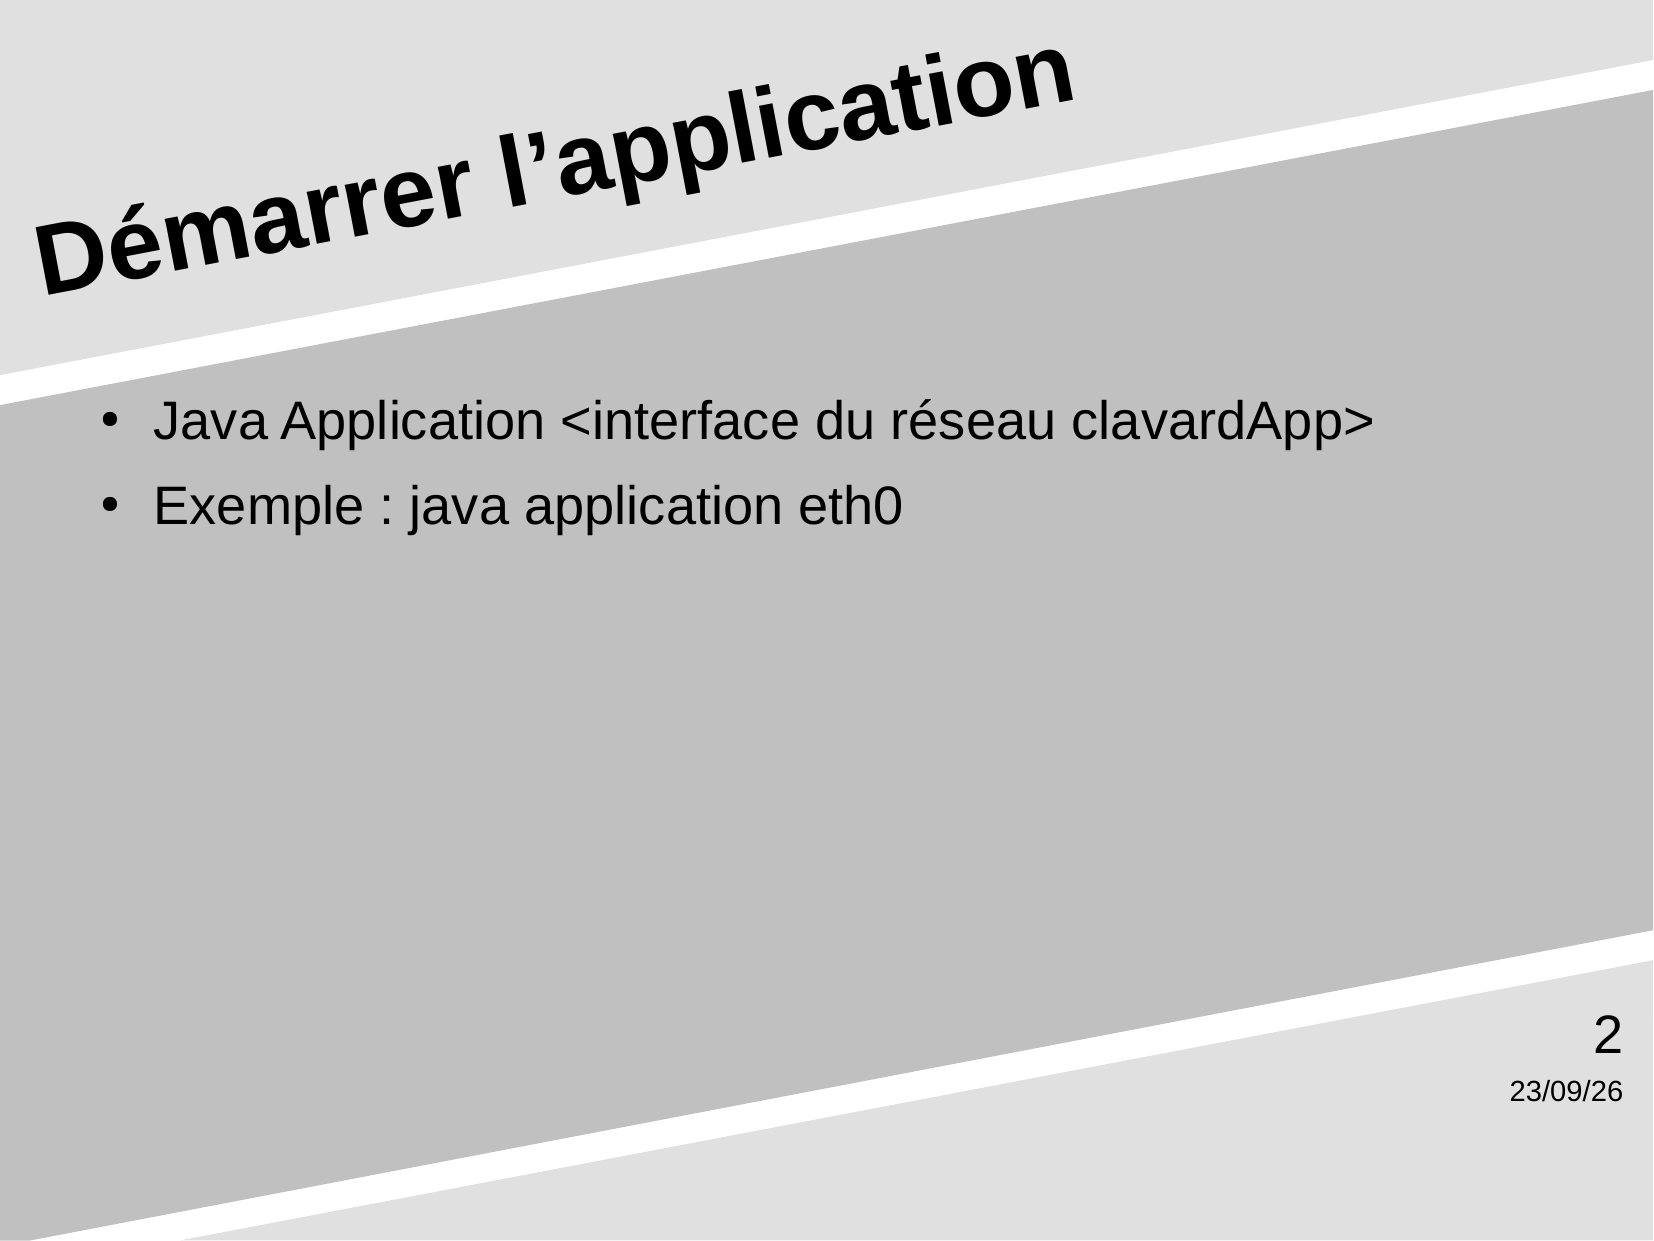

# Démarrer l’application
Java Application <interface du réseau clavardApp>
Exemple : java application eth0
2